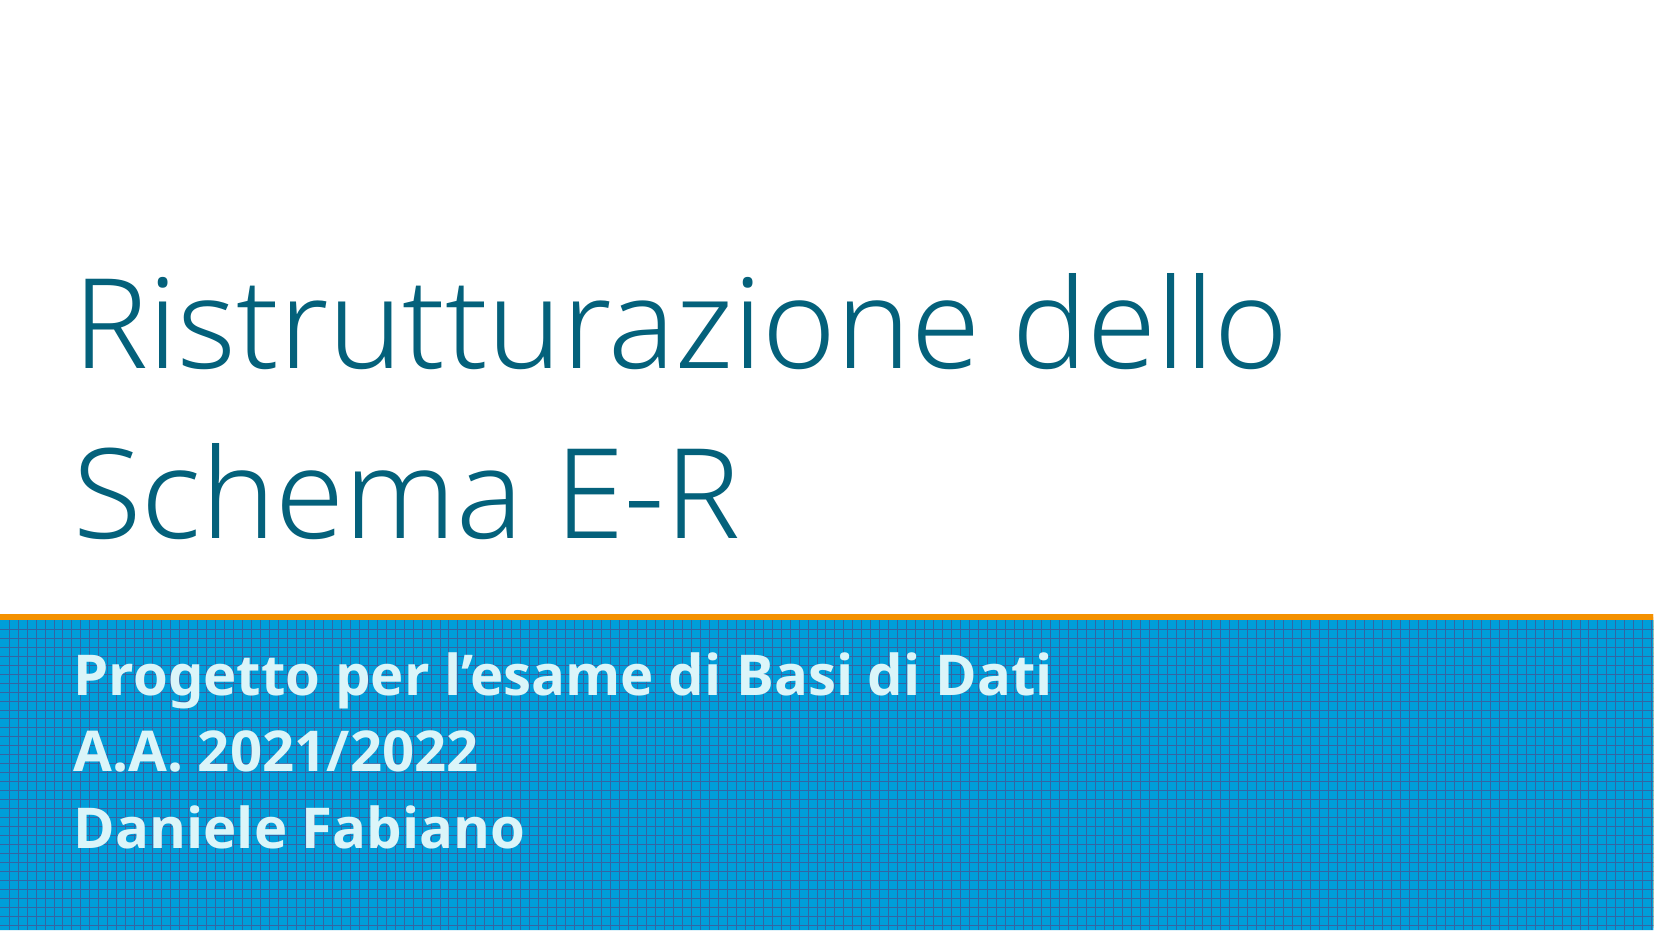

# Ristrutturazione dello Schema E-R
Progetto per l’esame di Basi di Dati
A.A. 2021/2022
Daniele Fabiano